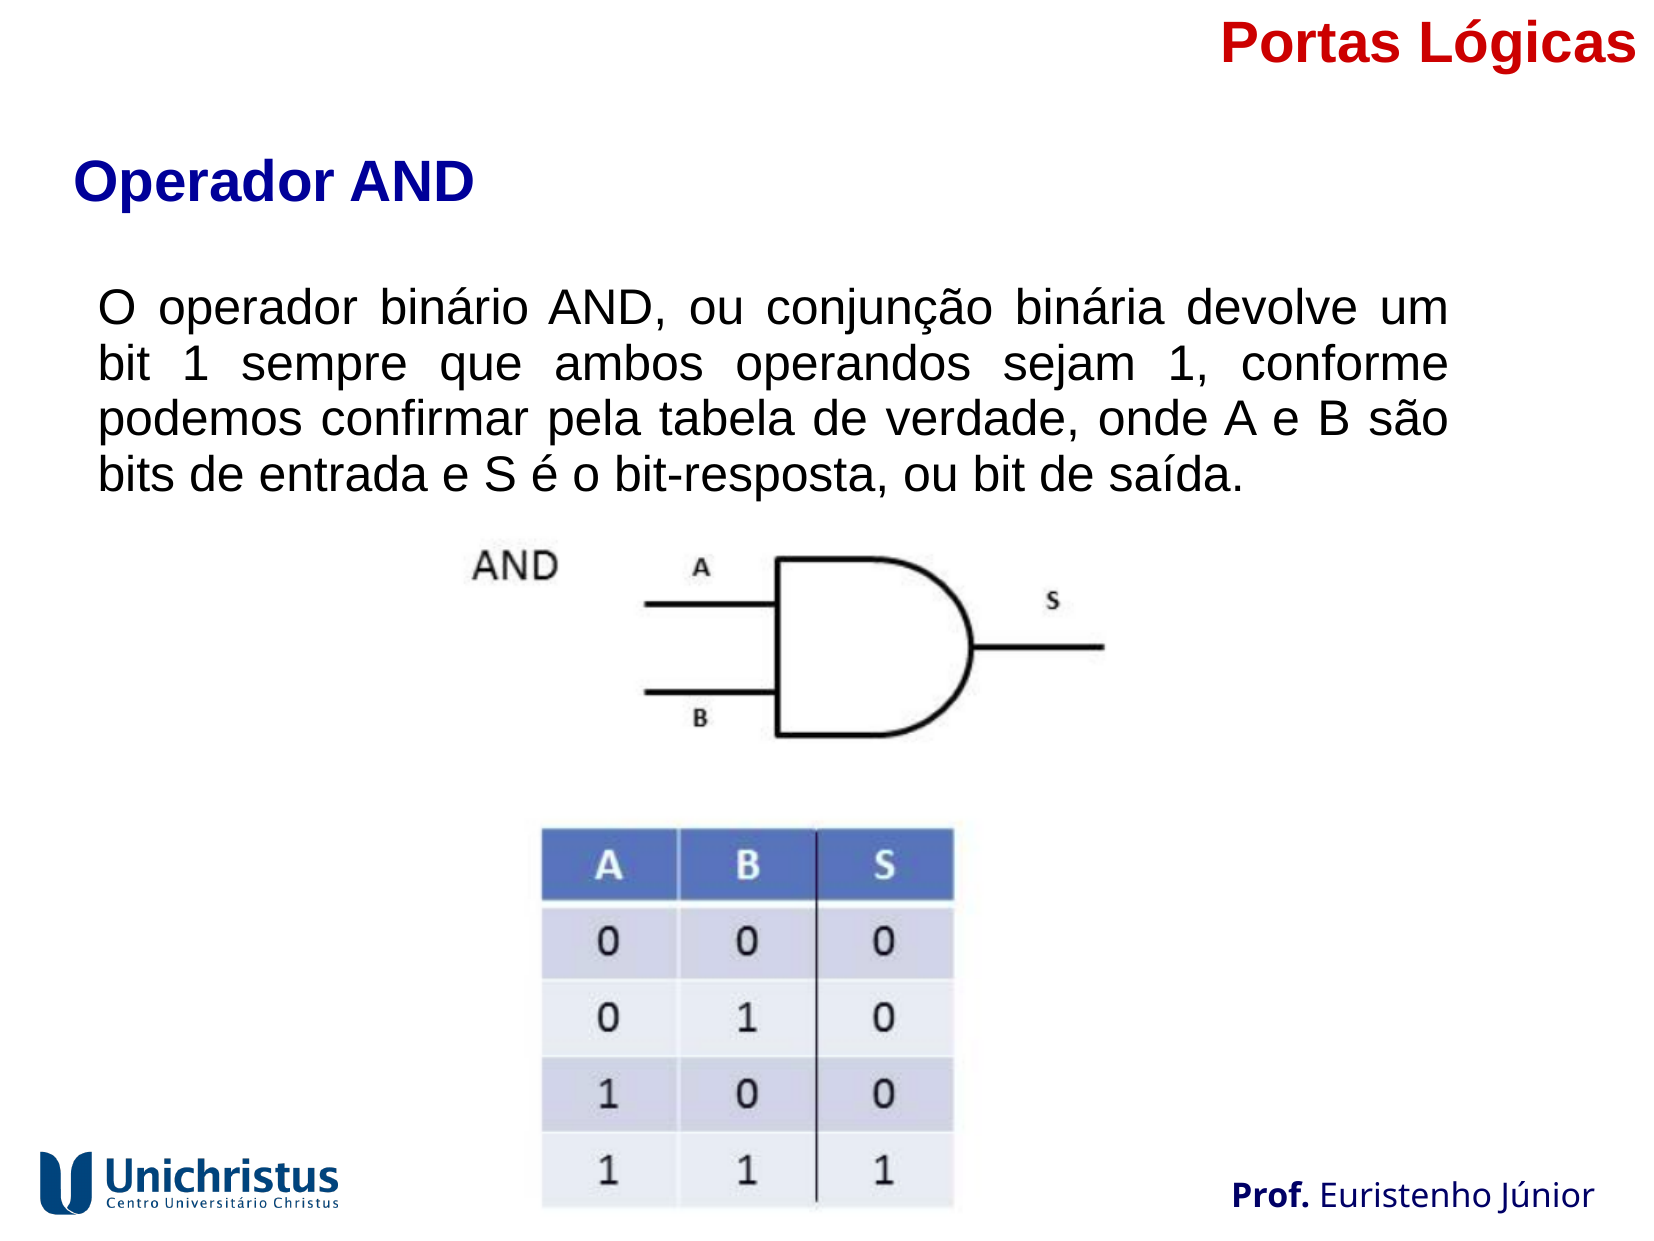

Portas Lógicas
Operador AND
O operador binário AND, ou conjunção binária devolve um bit 1 sempre que ambos operandos sejam 1, conforme podemos confirmar pela tabela de verdade, onde A e B são bits de entrada e S é o bit-resposta, ou bit de saída.
Prof. Euristenho Júnior